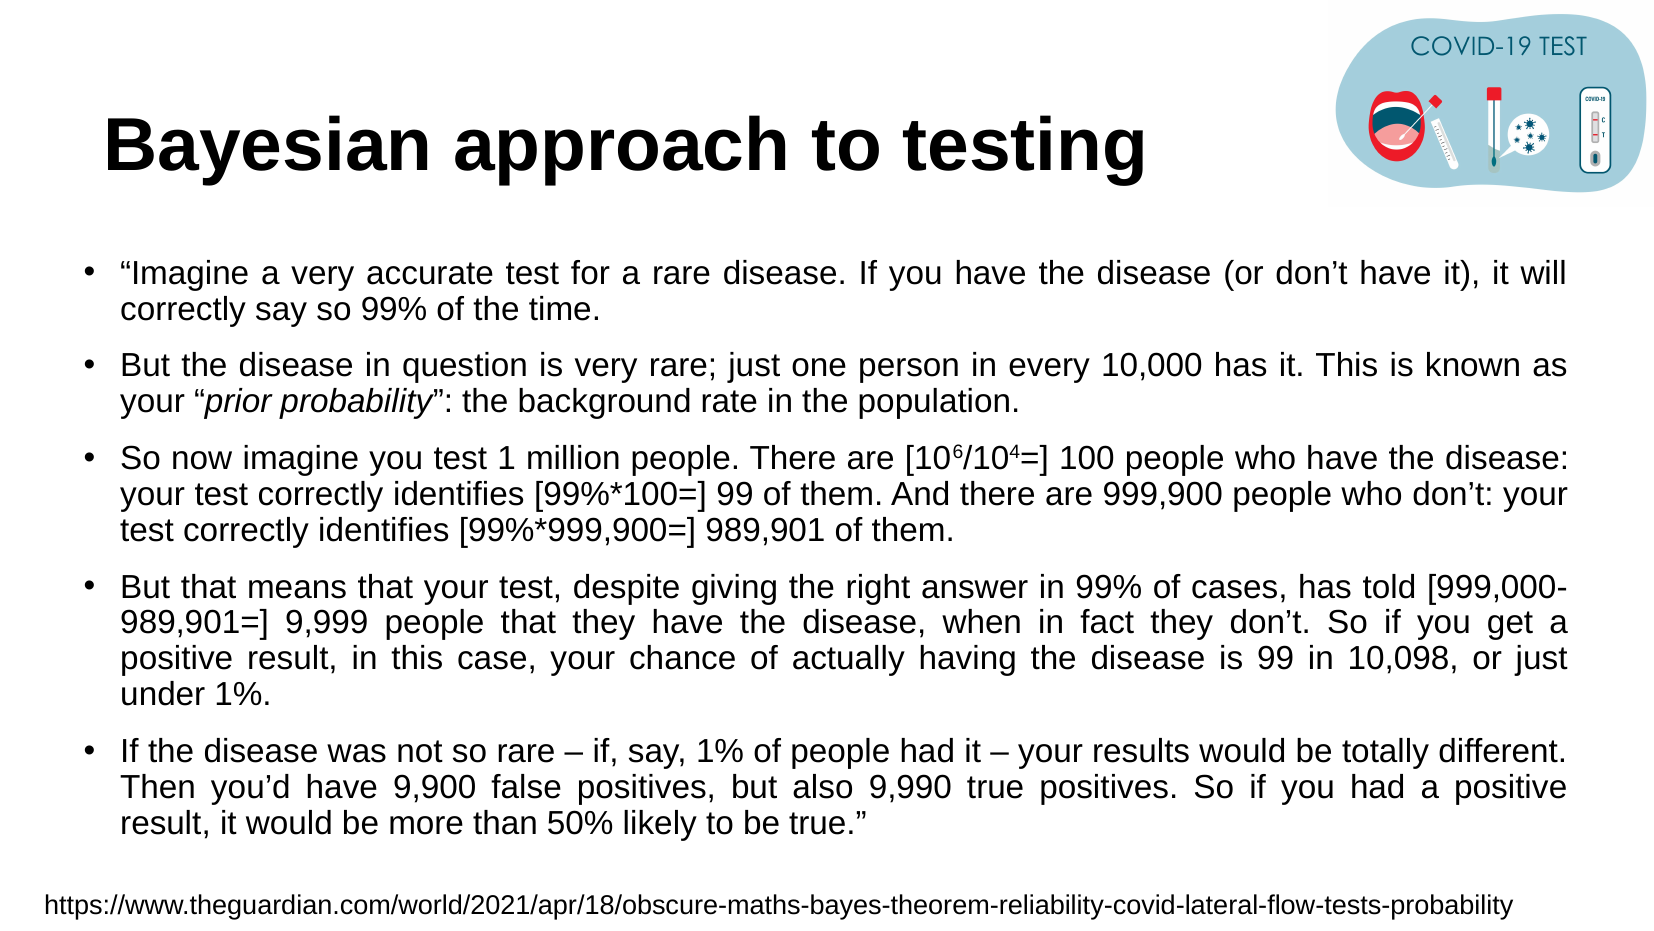

Bayesian approach to testing
“Imagine a very accurate test for a rare disease. If you have the disease (or don’t have it), it will correctly say so 99% of the time.
But the disease in question is very rare; just one person in every 10,000 has it. This is known as your “prior probability”: the background rate in the population.
So now imagine you test 1 million people. There are [106/104=] 100 people who have the disease: your test correctly identifies [99%*100=] 99 of them. And there are 999,900 people who don’t: your test correctly identifies [99%*999,900=] 989,901 of them.
But that means that your test, despite giving the right answer in 99% of cases, has told [999,000-989,901=] 9,999 people that they have the disease, when in fact they don’t. So if you get a positive result, in this case, your chance of actually having the disease is 99 in 10,098, or just under 1%.
If the disease was not so rare – if, say, 1% of people had it – your results would be totally different. Then you’d have 9,900 false positives, but also 9,990 true positives. So if you had a positive result, it would be more than 50% likely to be true.”
https://www.theguardian.com/world/2021/apr/18/obscure-maths-bayes-theorem-reliability-covid-lateral-flow-tests-probability